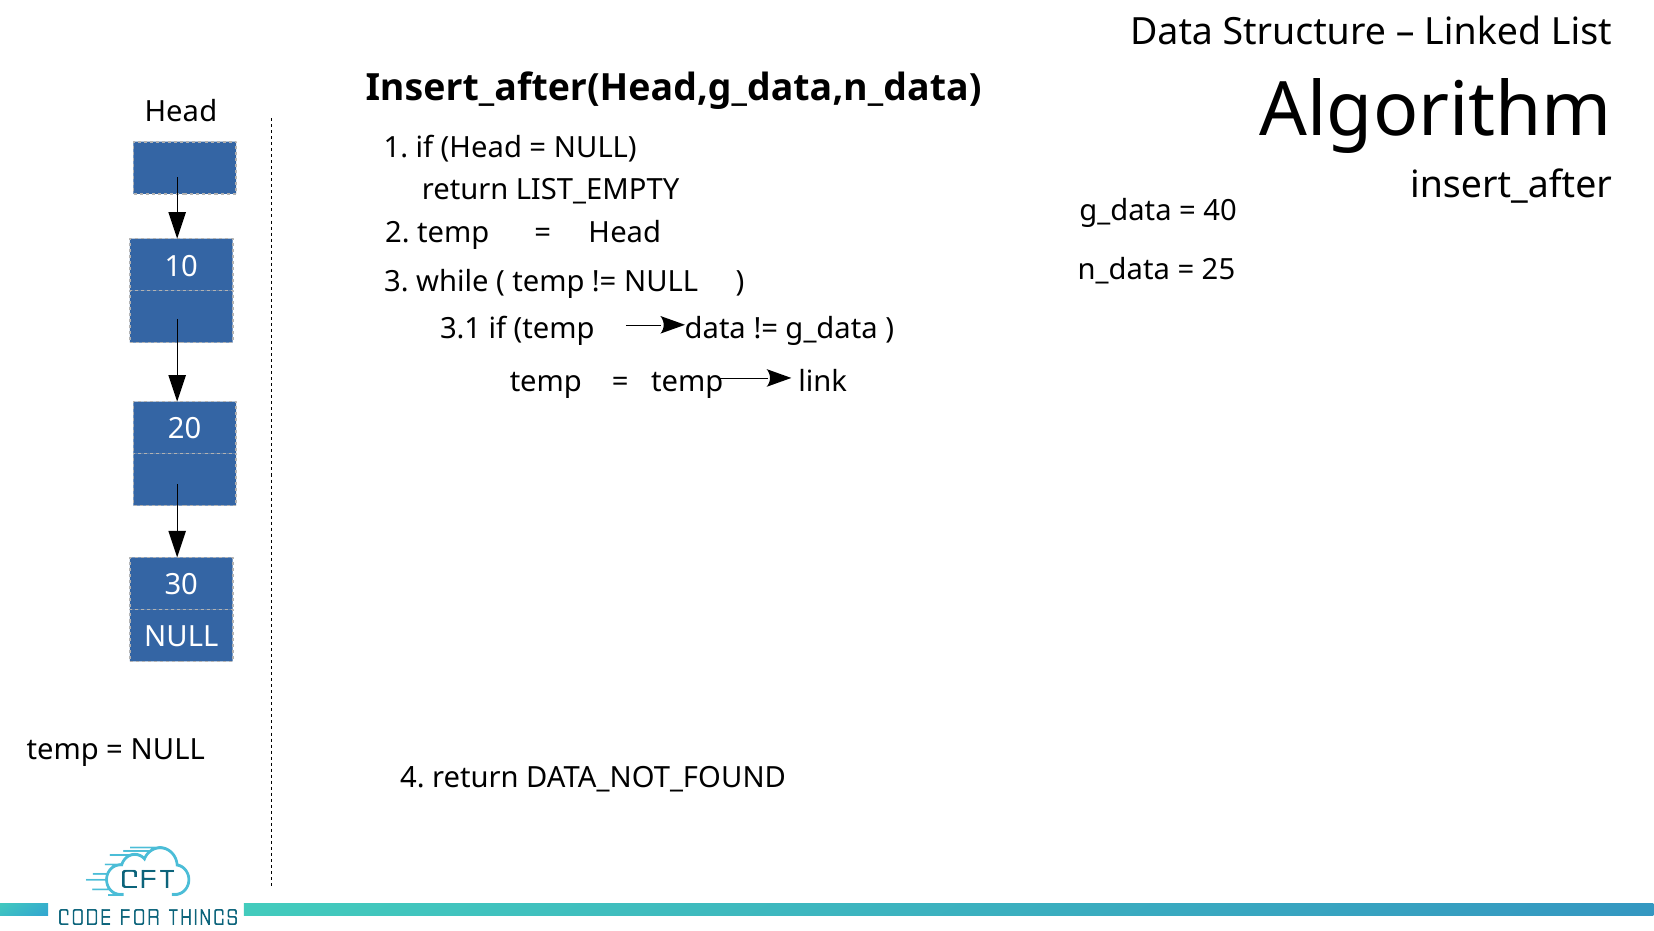

# Data Structure – Linked List Algorithm insert_after
Insert_after(Head,g_data,n_data)
Head
10
20
30
NULL
 1. if (Head = NULL)
return LIST_EMPTY
g_data = 40
2. temp = Head
n_data = 25
 3. while ( temp != NULL )
3.1 if (temp data != g_data )
 temp = temp link
temp = NULL
 4. return DATA_NOT_FOUND